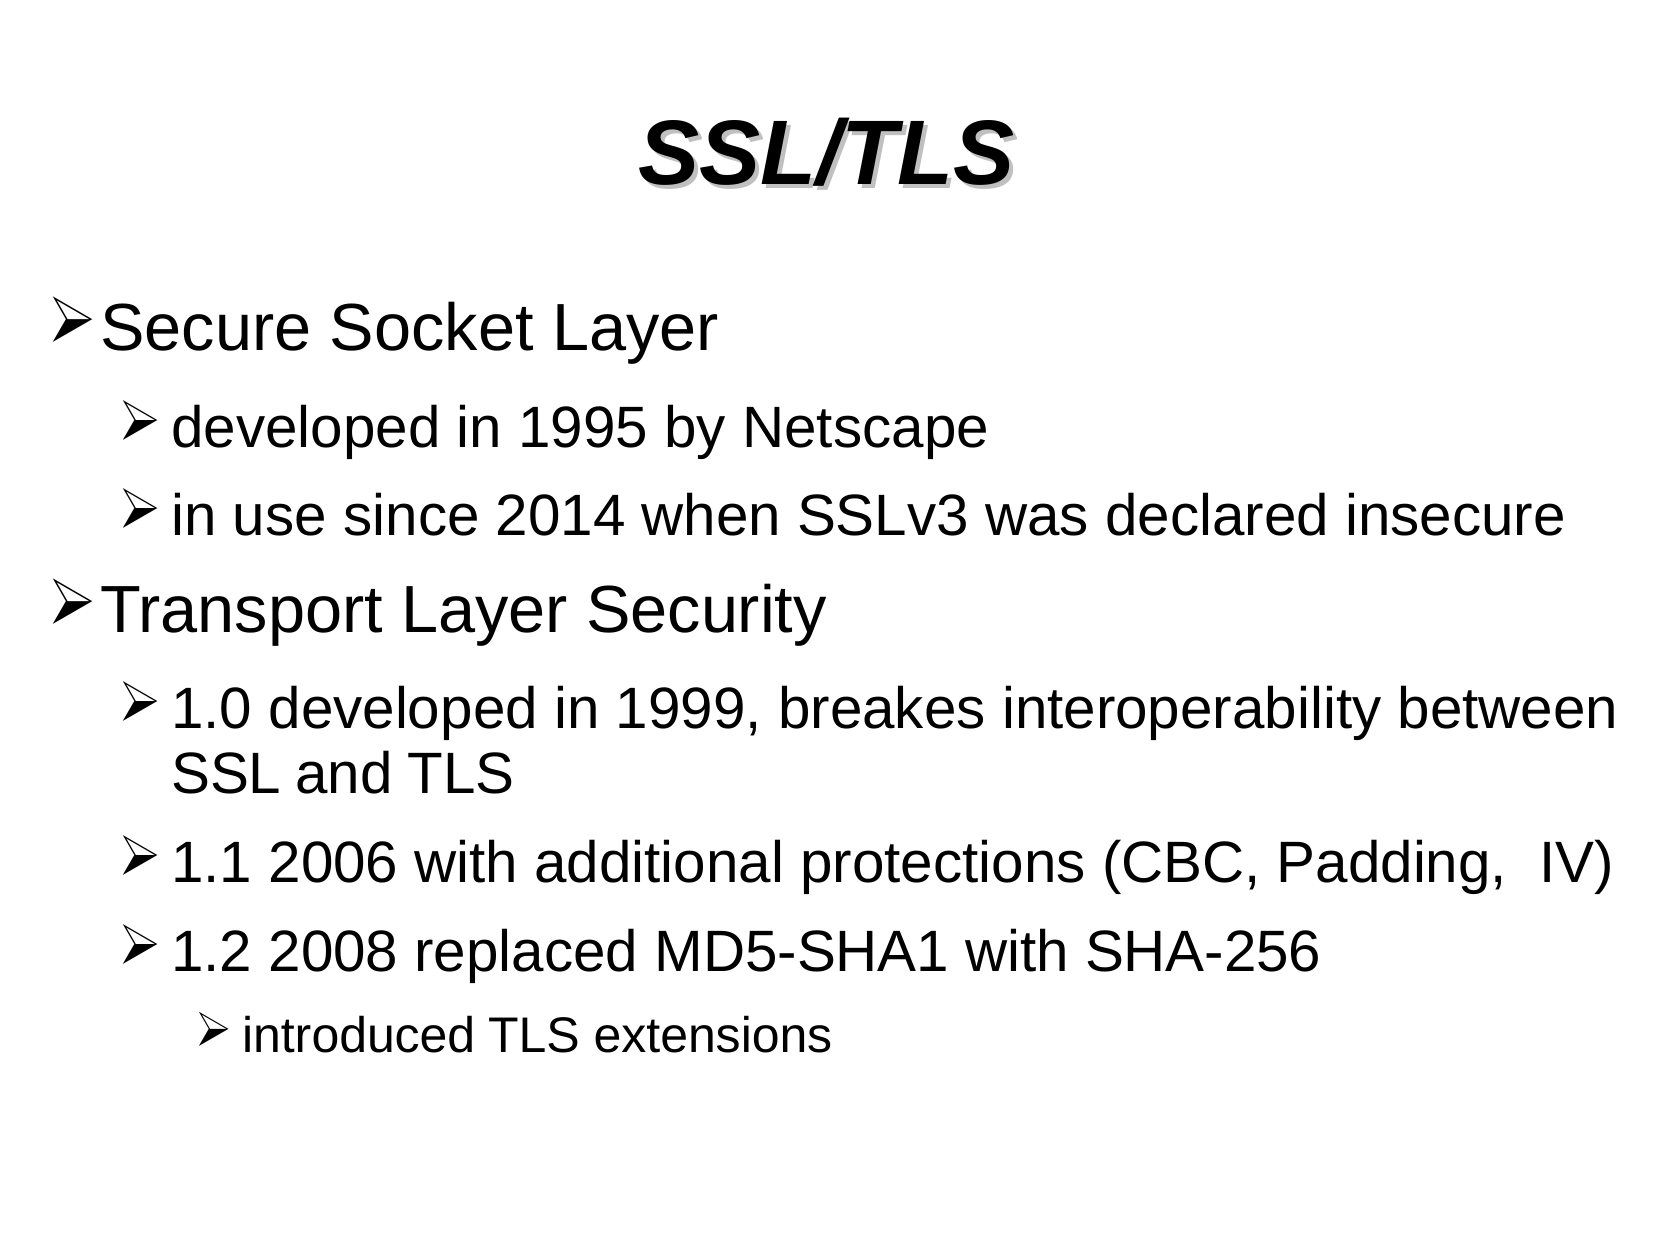

# SSL/TLS
Secure Socket Layer
developed in 1995 by Netscape
in use since 2014 when SSLv3 was declared insecure
Transport Layer Security
1.0 developed in 1999, breakes interoperability between SSL and TLS
1.1 2006 with additional protections (CBC, Padding, IV)
1.2 2008 replaced MD5-SHA1 with SHA-256
introduced TLS extensions